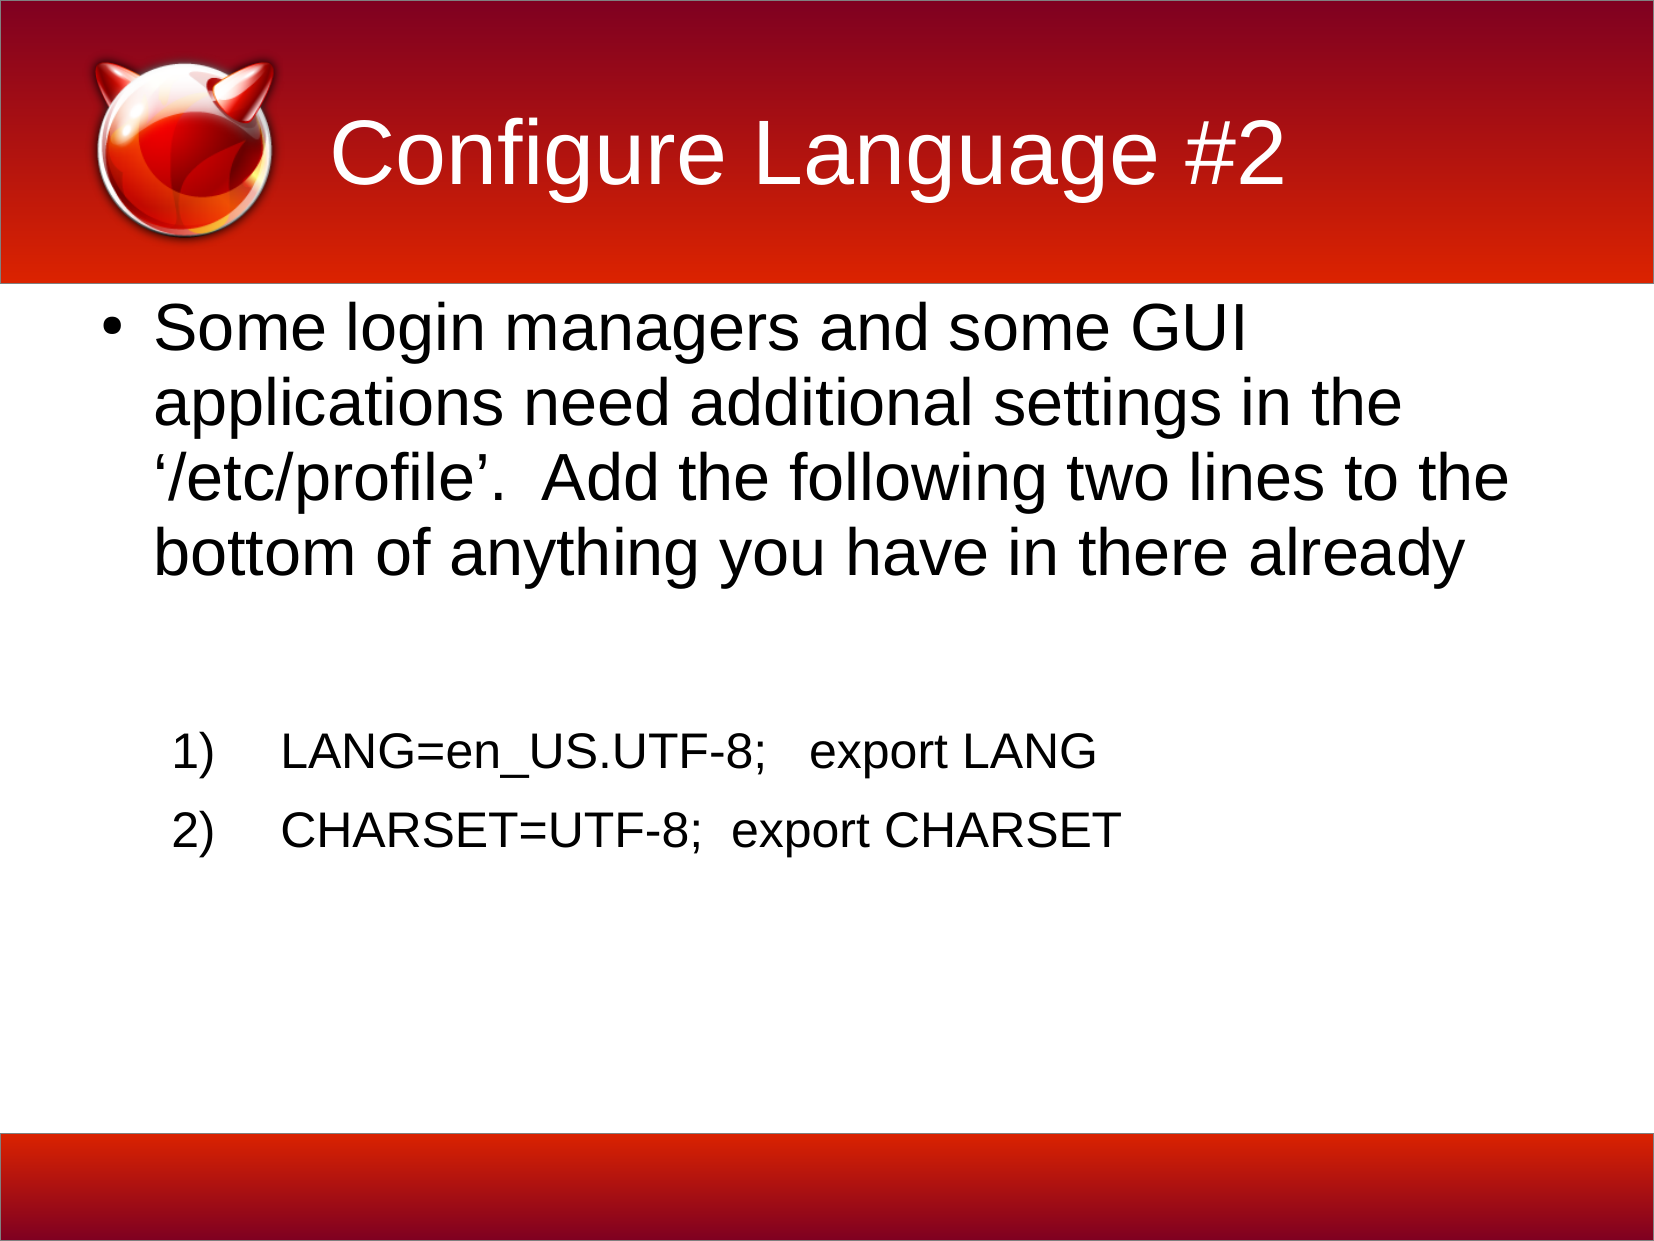

# Configure Language #2
Some login managers and some GUI applications need additional settings in the ‘/etc/profile’. Add the following two lines to the bottom of anything you have in there already
 LANG=en_US.UTF-8; export LANG
 CHARSET=UTF-8; export CHARSET